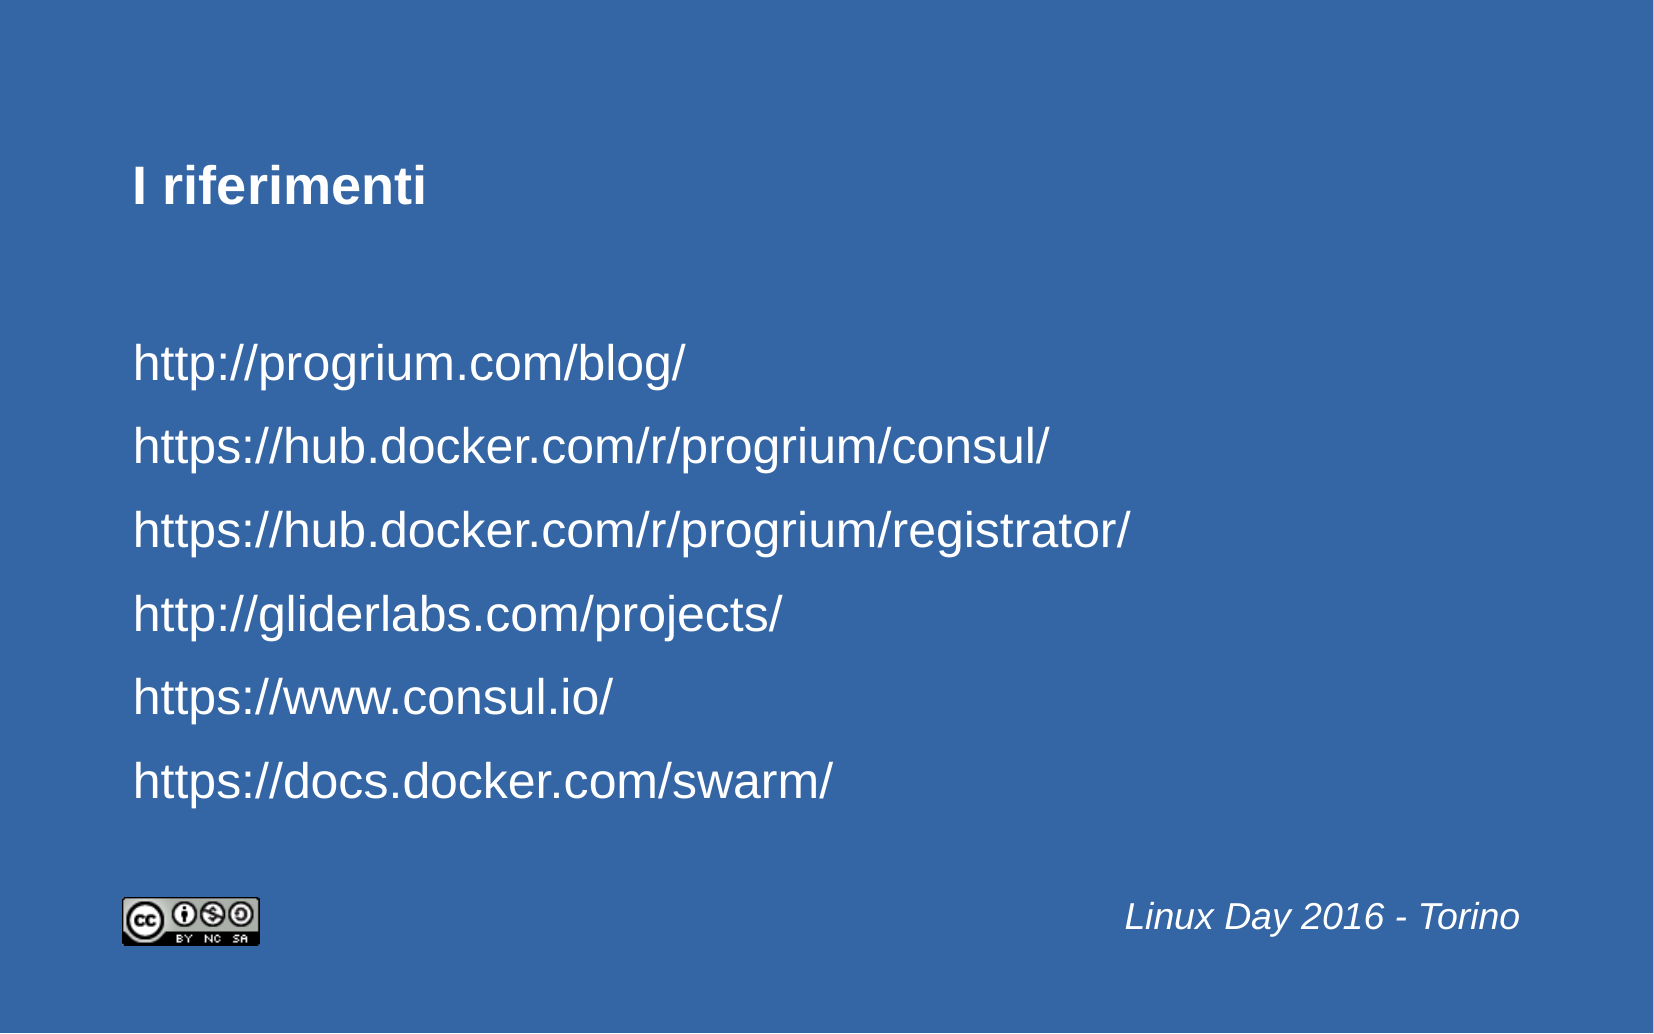

I riferimenti
http://progrium.com/blog/
https://hub.docker.com/r/progrium/consul/
https://hub.docker.com/r/progrium/registrator/
http://gliderlabs.com/projects/
https://www.consul.io/
https://docs.docker.com/swarm/
Linux Day 2016 - Torino